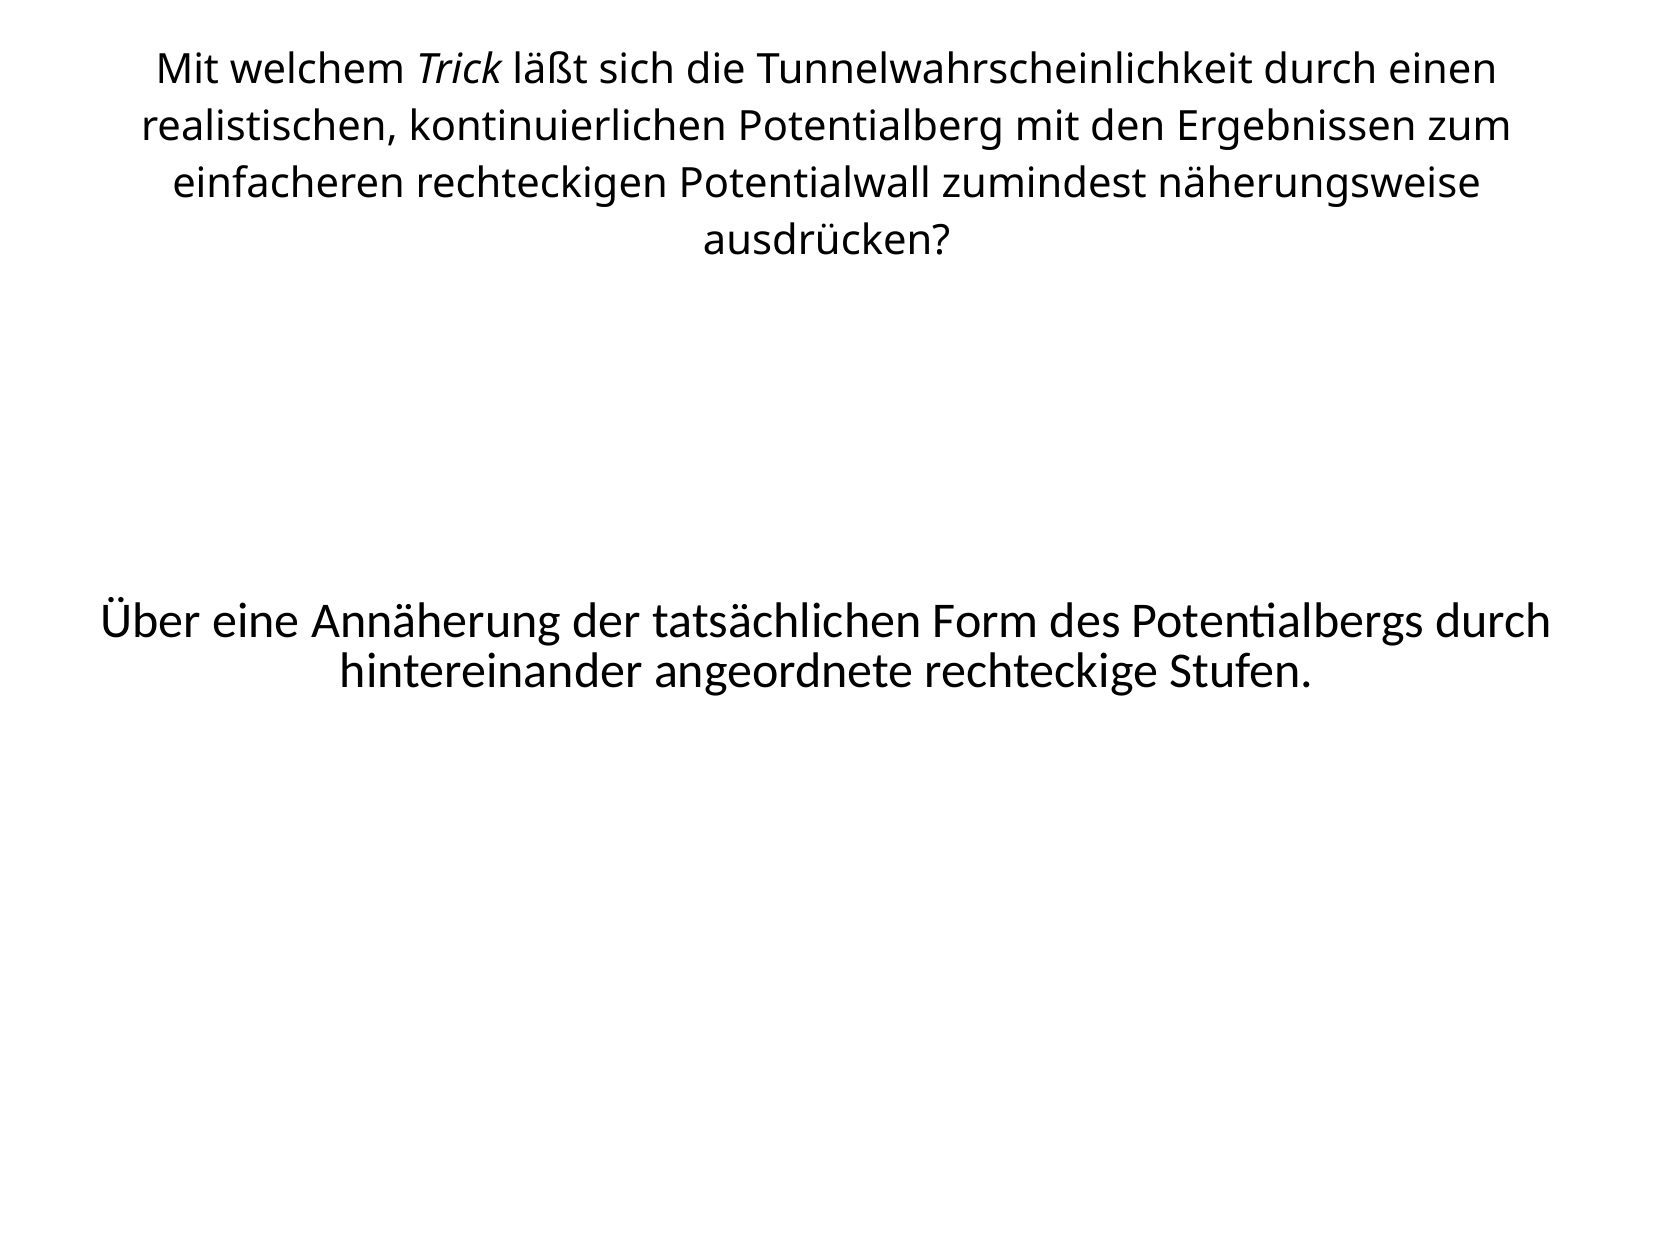

# Mit welchem Trick läßt sich die Tunnelwahrscheinlichkeit durch einen realistischen, kontinuierlichen Potentialberg mit den Ergebnissen zum einfacheren rechteckigen Potentialwall zumindest näherungsweise ausdrücken?
Über eine Annäherung der tatsächlichen Form des Potentialbergs durch hintereinander angeordnete rechteckige Stufen.